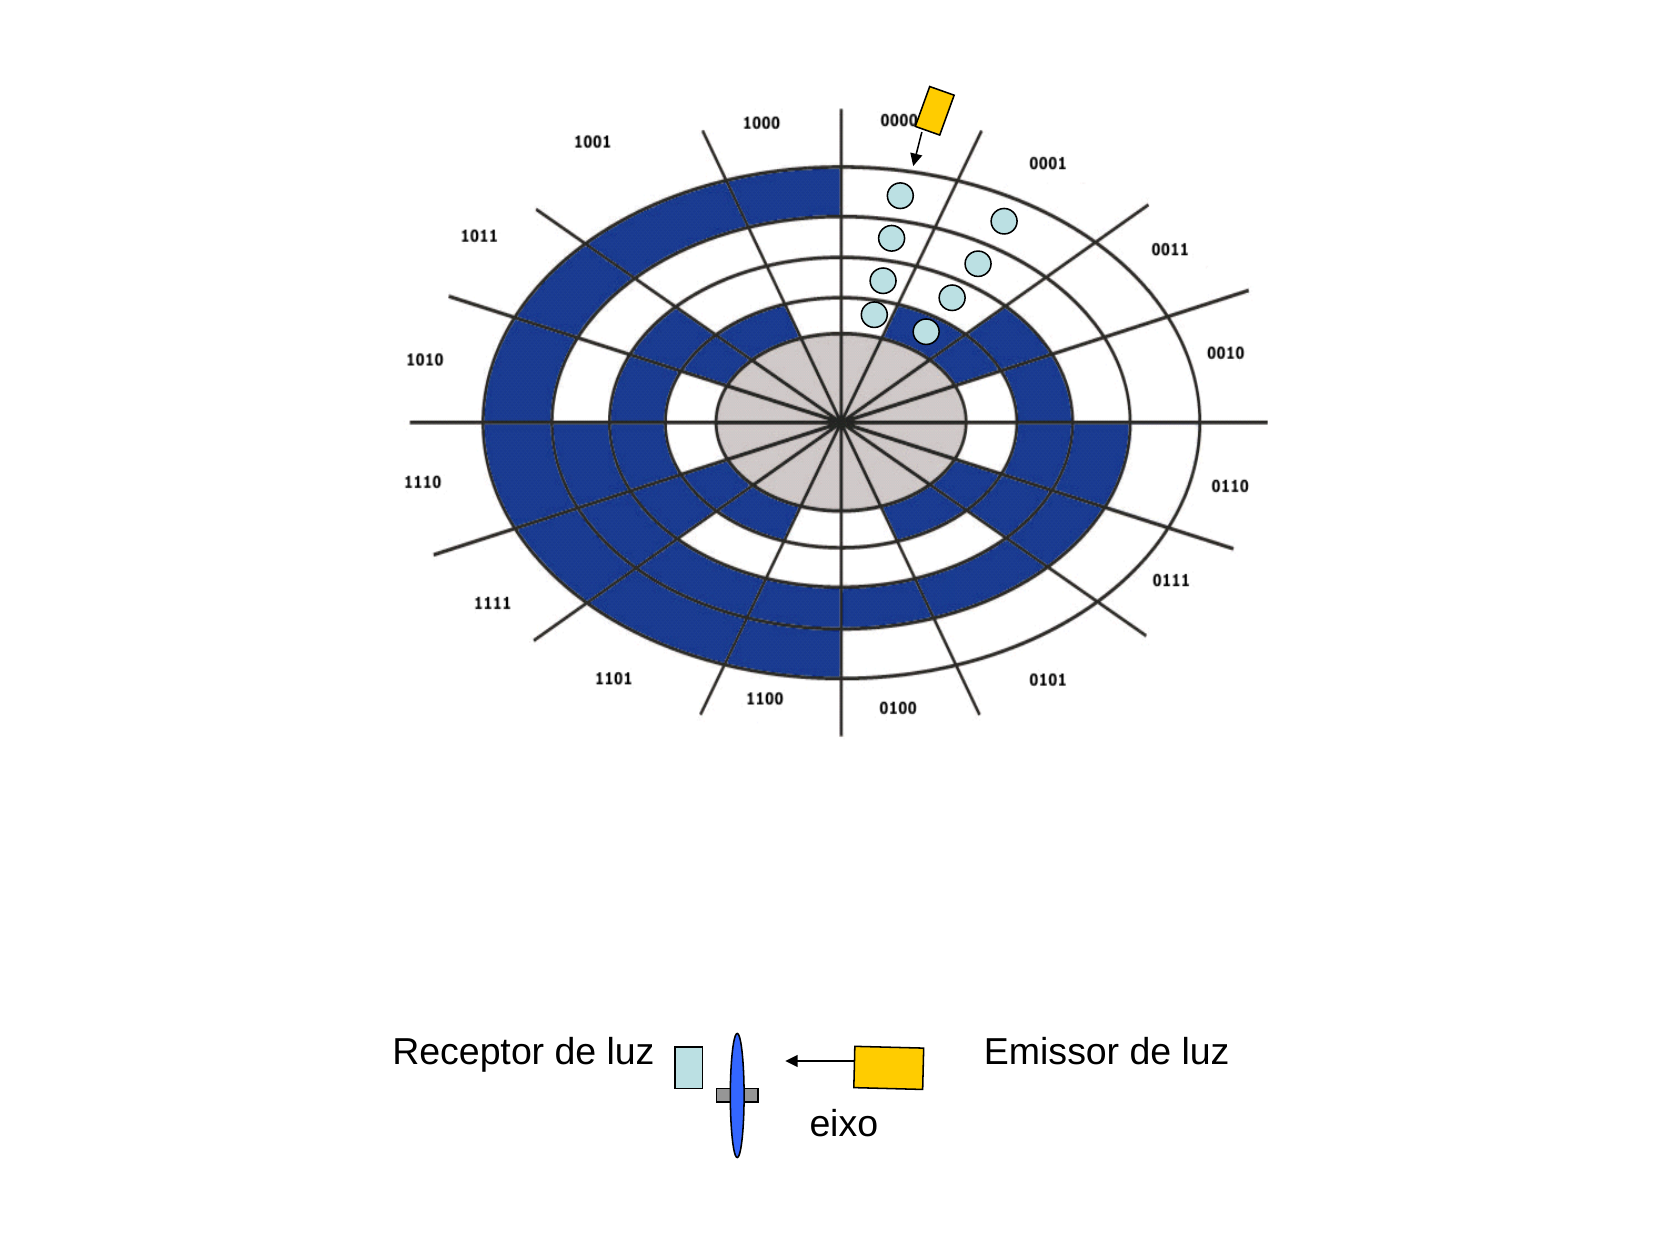

Receptor de luz
Emissor de luz
eixo